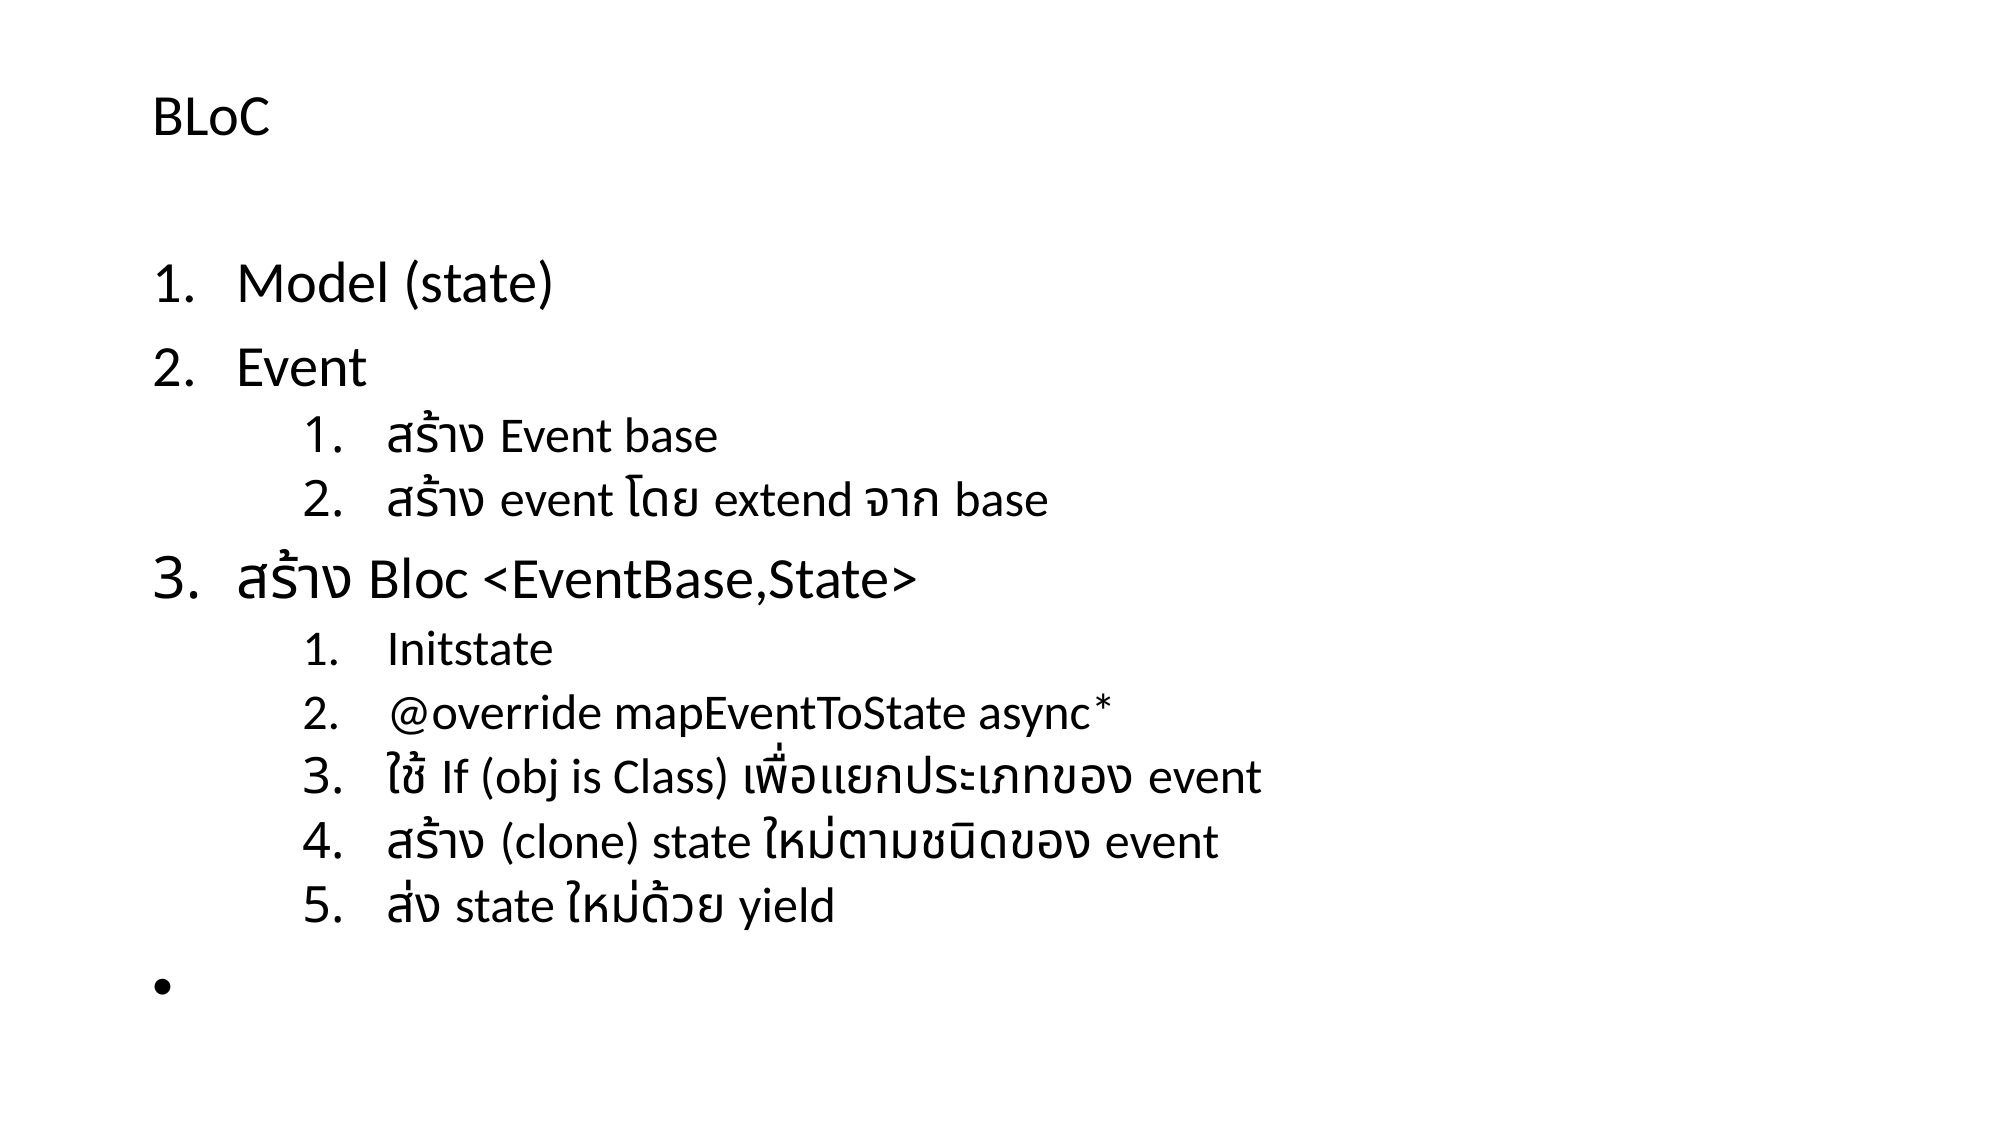

# BLoC
Model (state)
Event
สร้าง Event base
สร้าง event โดย extend จาก base
สร้าง Bloc <EventBase,State>
Initstate
@override mapEventToState async*
ใช้ If (obj is Class) เพื่อแยกประเภทของ event
สร้าง (clone) state ใหม่ตามชนิดของ event
ส่ง state ใหม่ด้วย yield